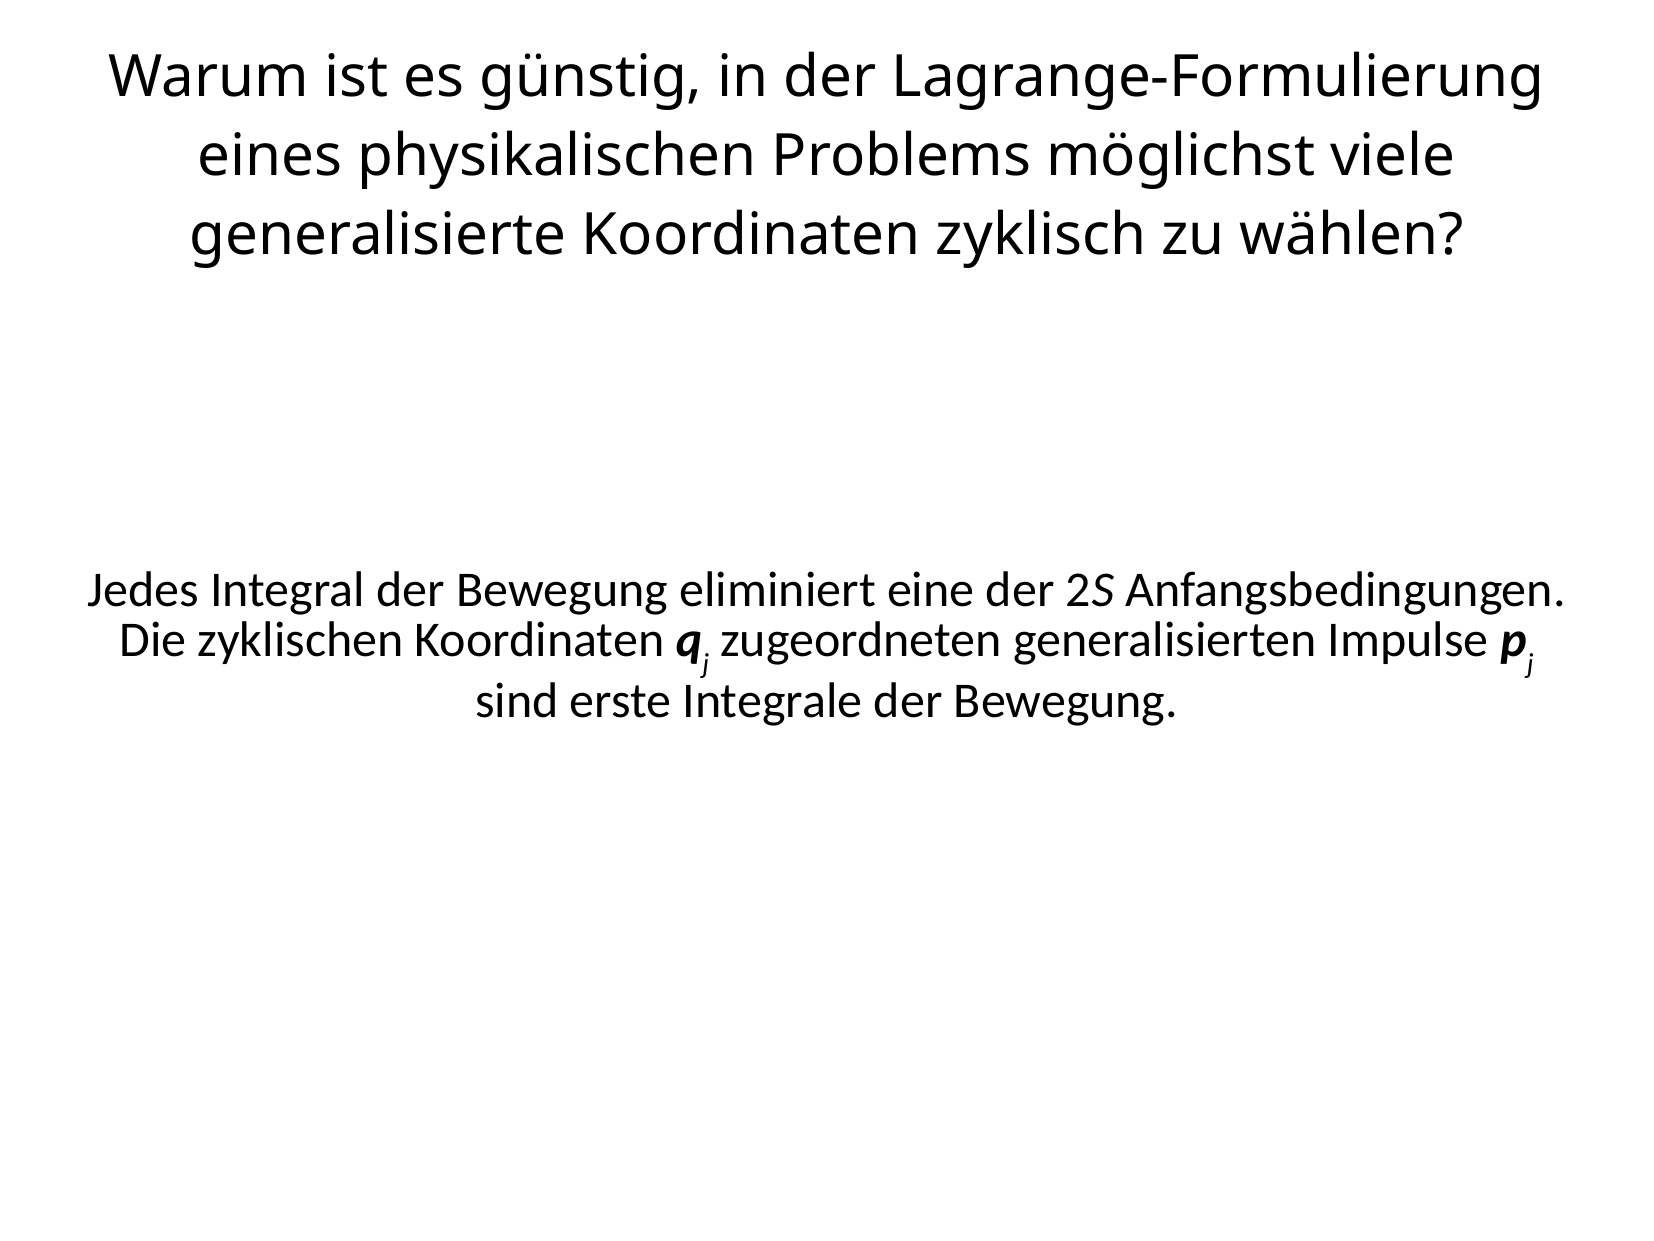

# Warum ist es günstig, in der Lagrange-Formulierung eines physikalischen Problems möglichst viele generalisierte Koordinaten zyklisch zu wählen?
Jedes Integral der Bewegung eliminiert eine der 2S Anfangsbedingungen. Die zyklischen Koordinaten qj zugeordneten generalisierten Impulse pj sind erste Integrale der Bewegung.